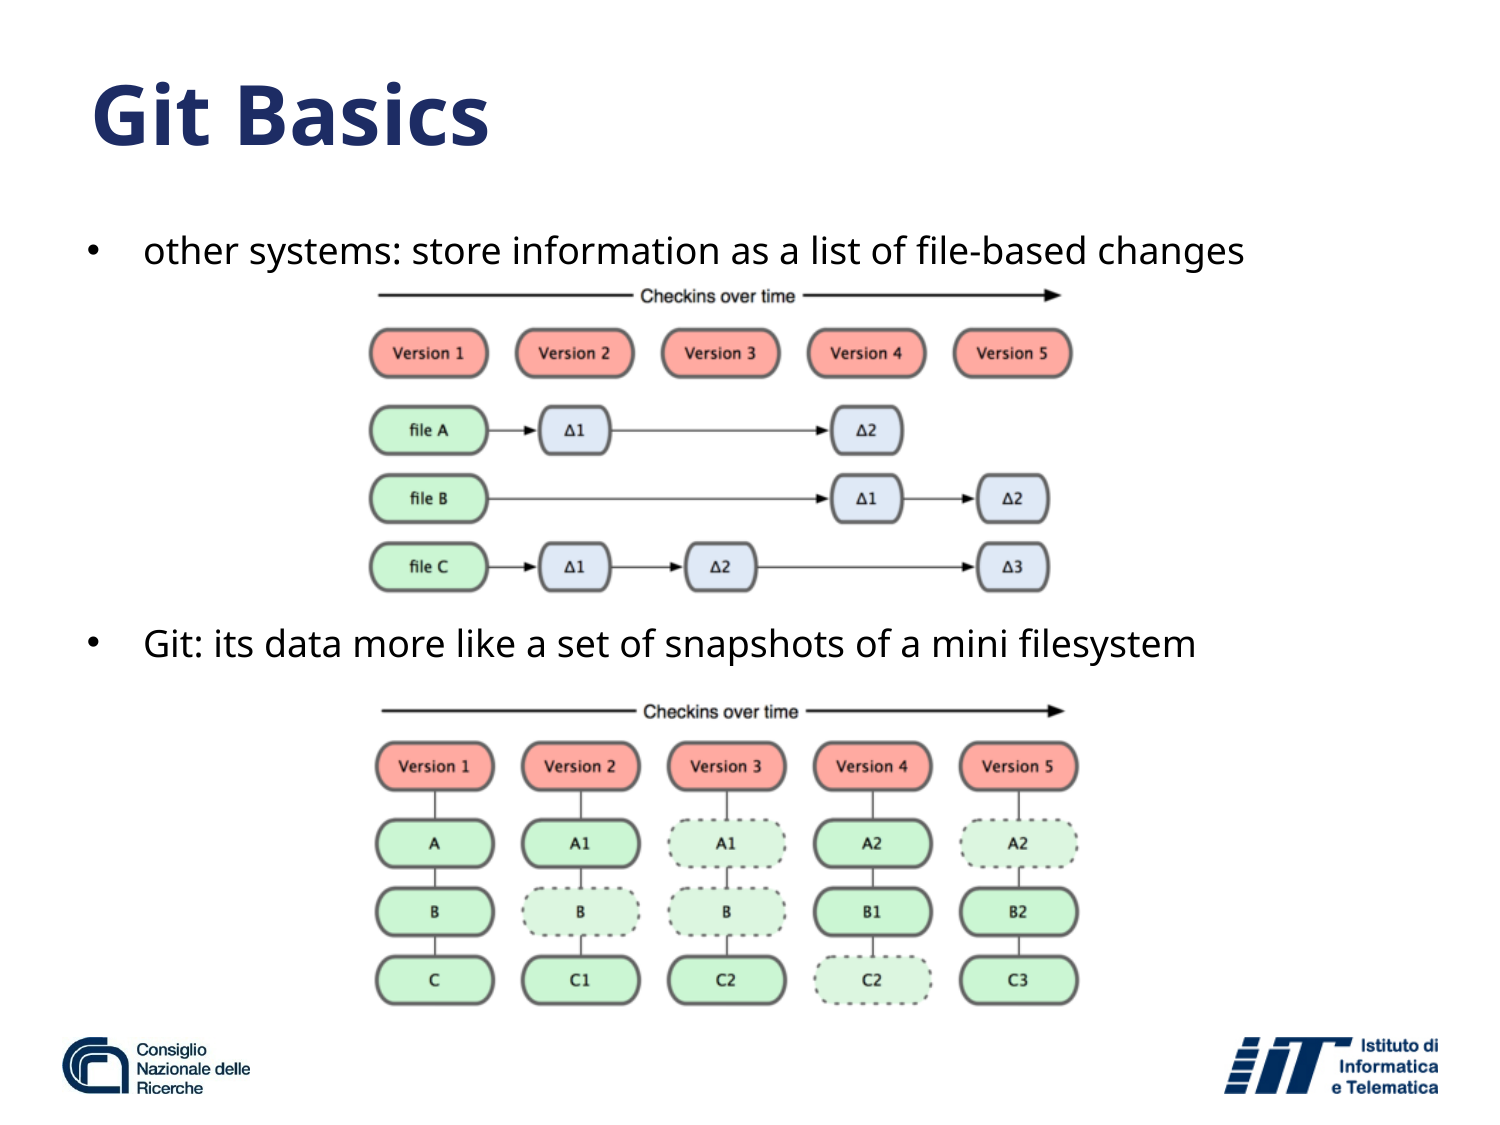

# Git Basics
other systems: store information as a list of file-based changes
Git: its data more like a set of snapshots of a mini filesystem